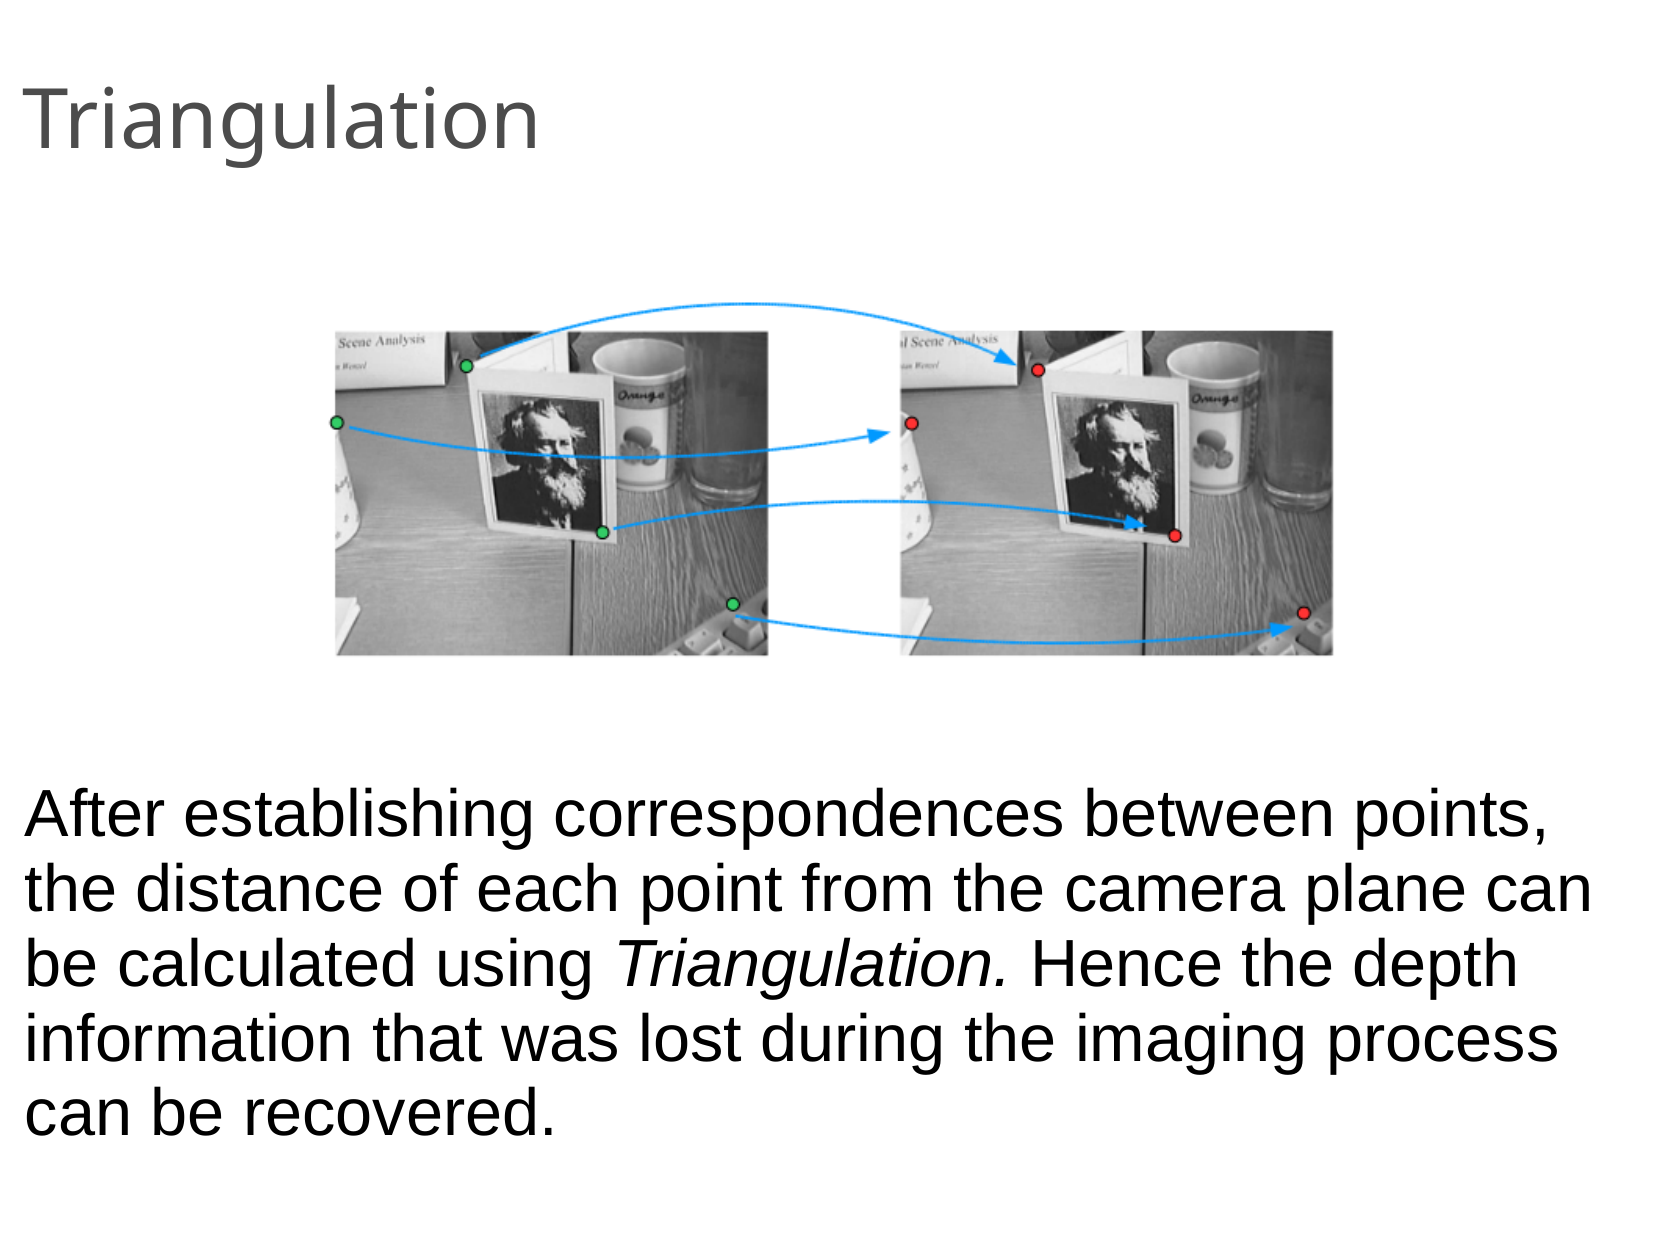

# Triangulation
After establishing correspondences between points, the distance of each point from the camera plane can be calculated using Triangulation. Hence the depth information that was lost during the imaging process can be recovered.